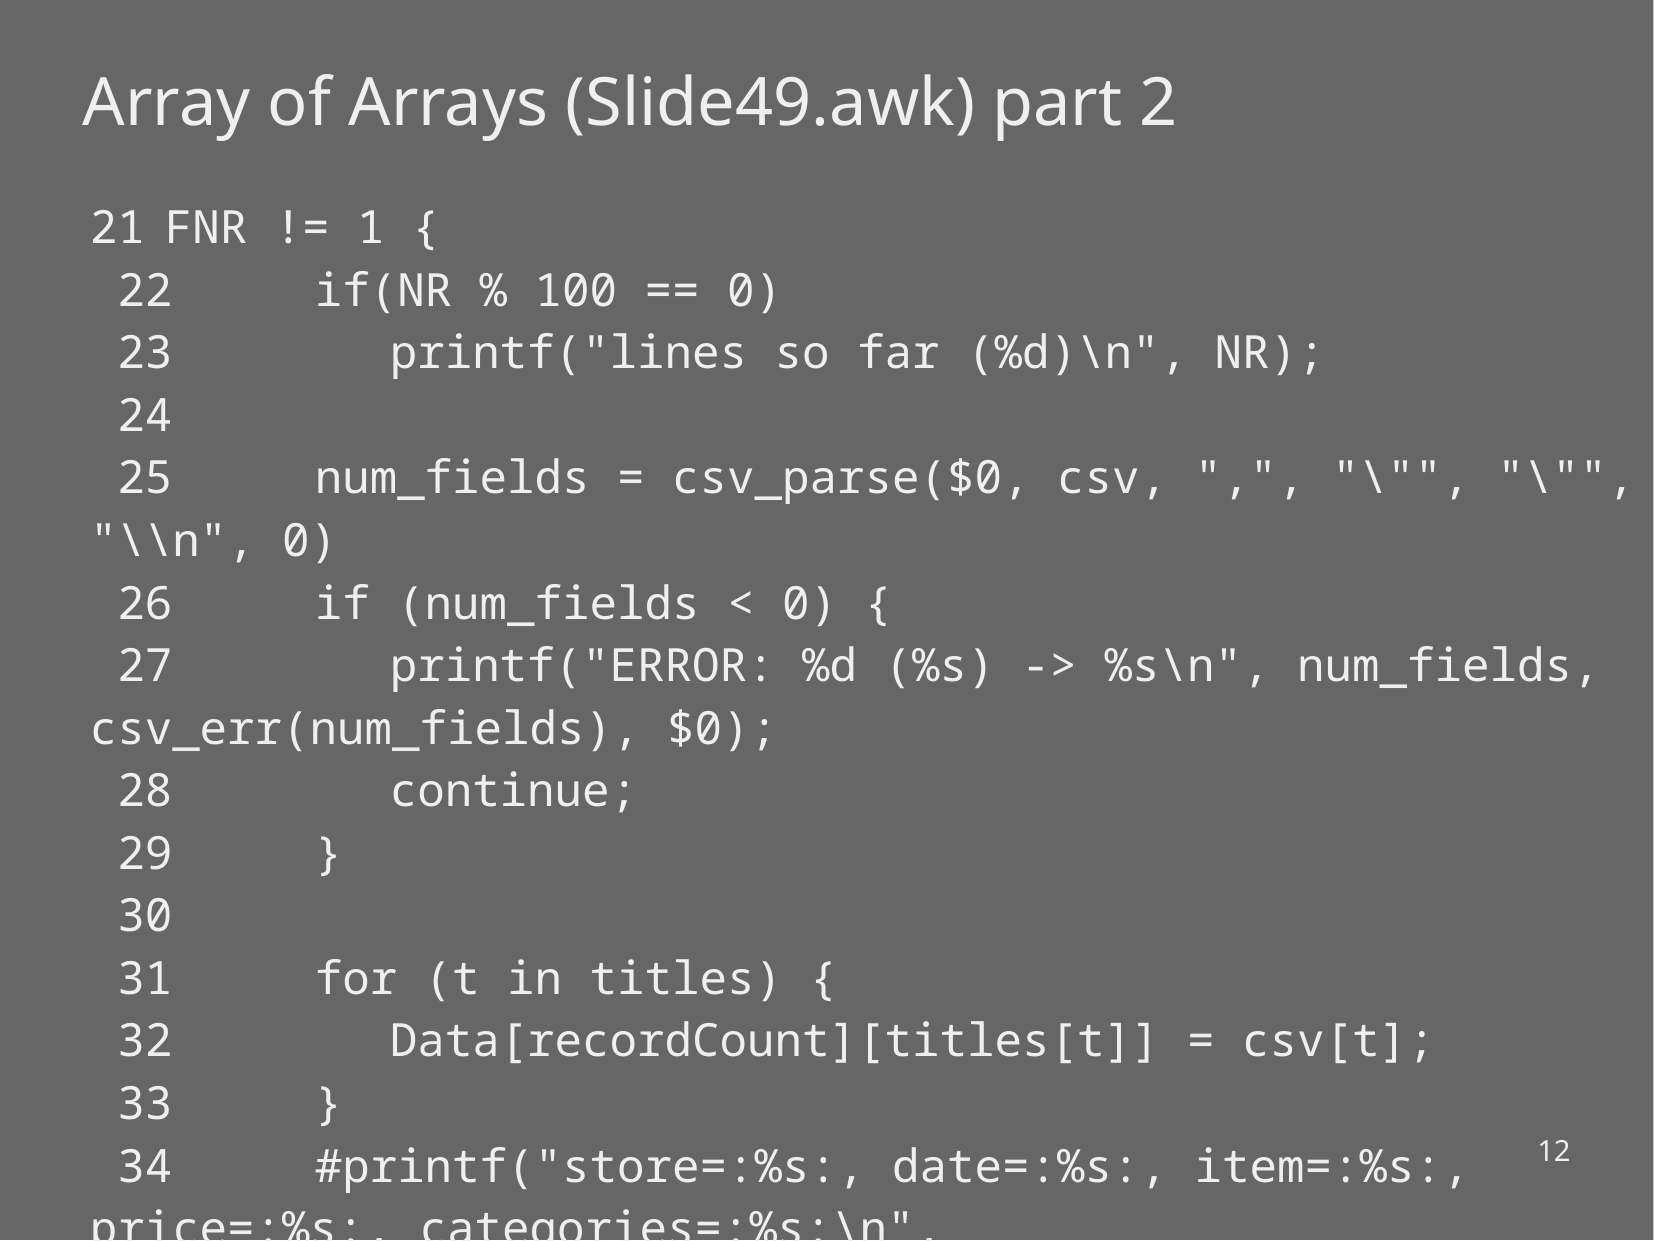

# Array of Arrays (Slide49.awk) part 2
21	FNR != 1 {
 22		if(NR % 100 == 0)
 23			printf("lines so far (%d)\n", NR);
 24
 25		num_fields = csv_parse($0, csv, ",", "\"", "\"", "\\n", 0)
 26		if (num_fields < 0) {
 27			printf("ERROR: %d (%s) -> %s\n", num_fields, csv_err(num_fields), $0);
 28			continue;
 29		}
 30
 31		for (t in titles) {
 32			Data[recordCount][titles[t]] = csv[t];
 33		}
 34		#printf("store=:%s:, date=:%s:, item=:%s:, price=:%s:, categories=:%s:\n",
 35		#	Data[recordCount]["store"], Data[recordCount]["date"], Data[recordCount]["item"], Data[recordCount]["price"], Data[recordCount]["categories"]);
 36		recordCount++;
 37	}
12